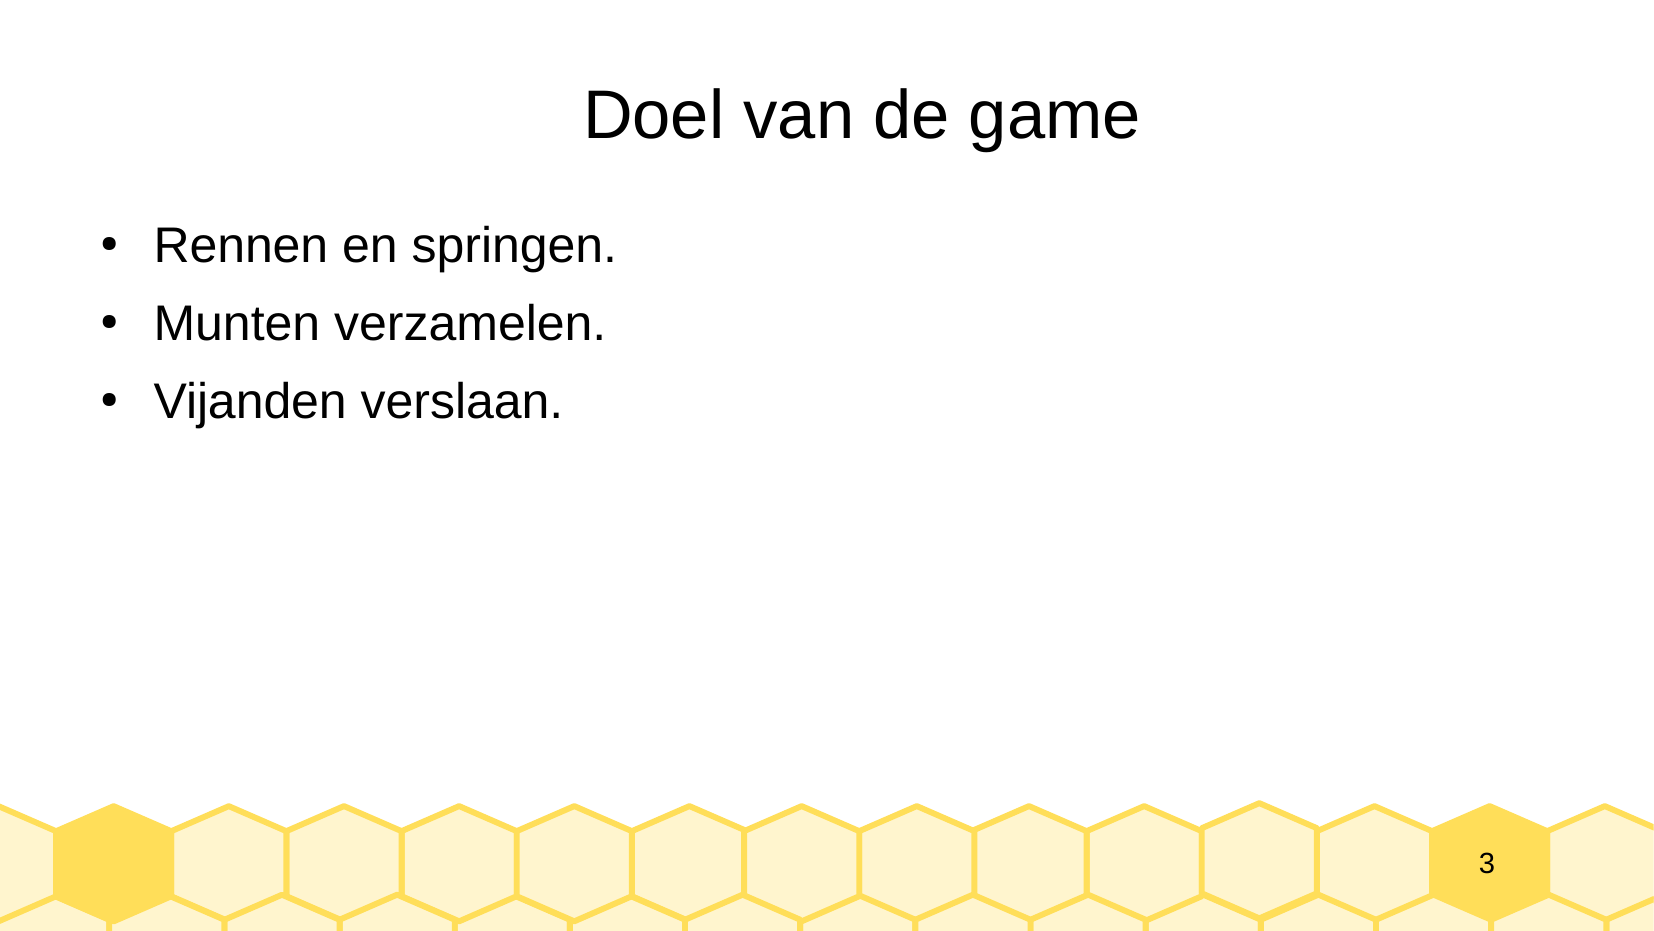

# Doel van de game
Rennen en springen.
Munten verzamelen.
Vijanden verslaan.